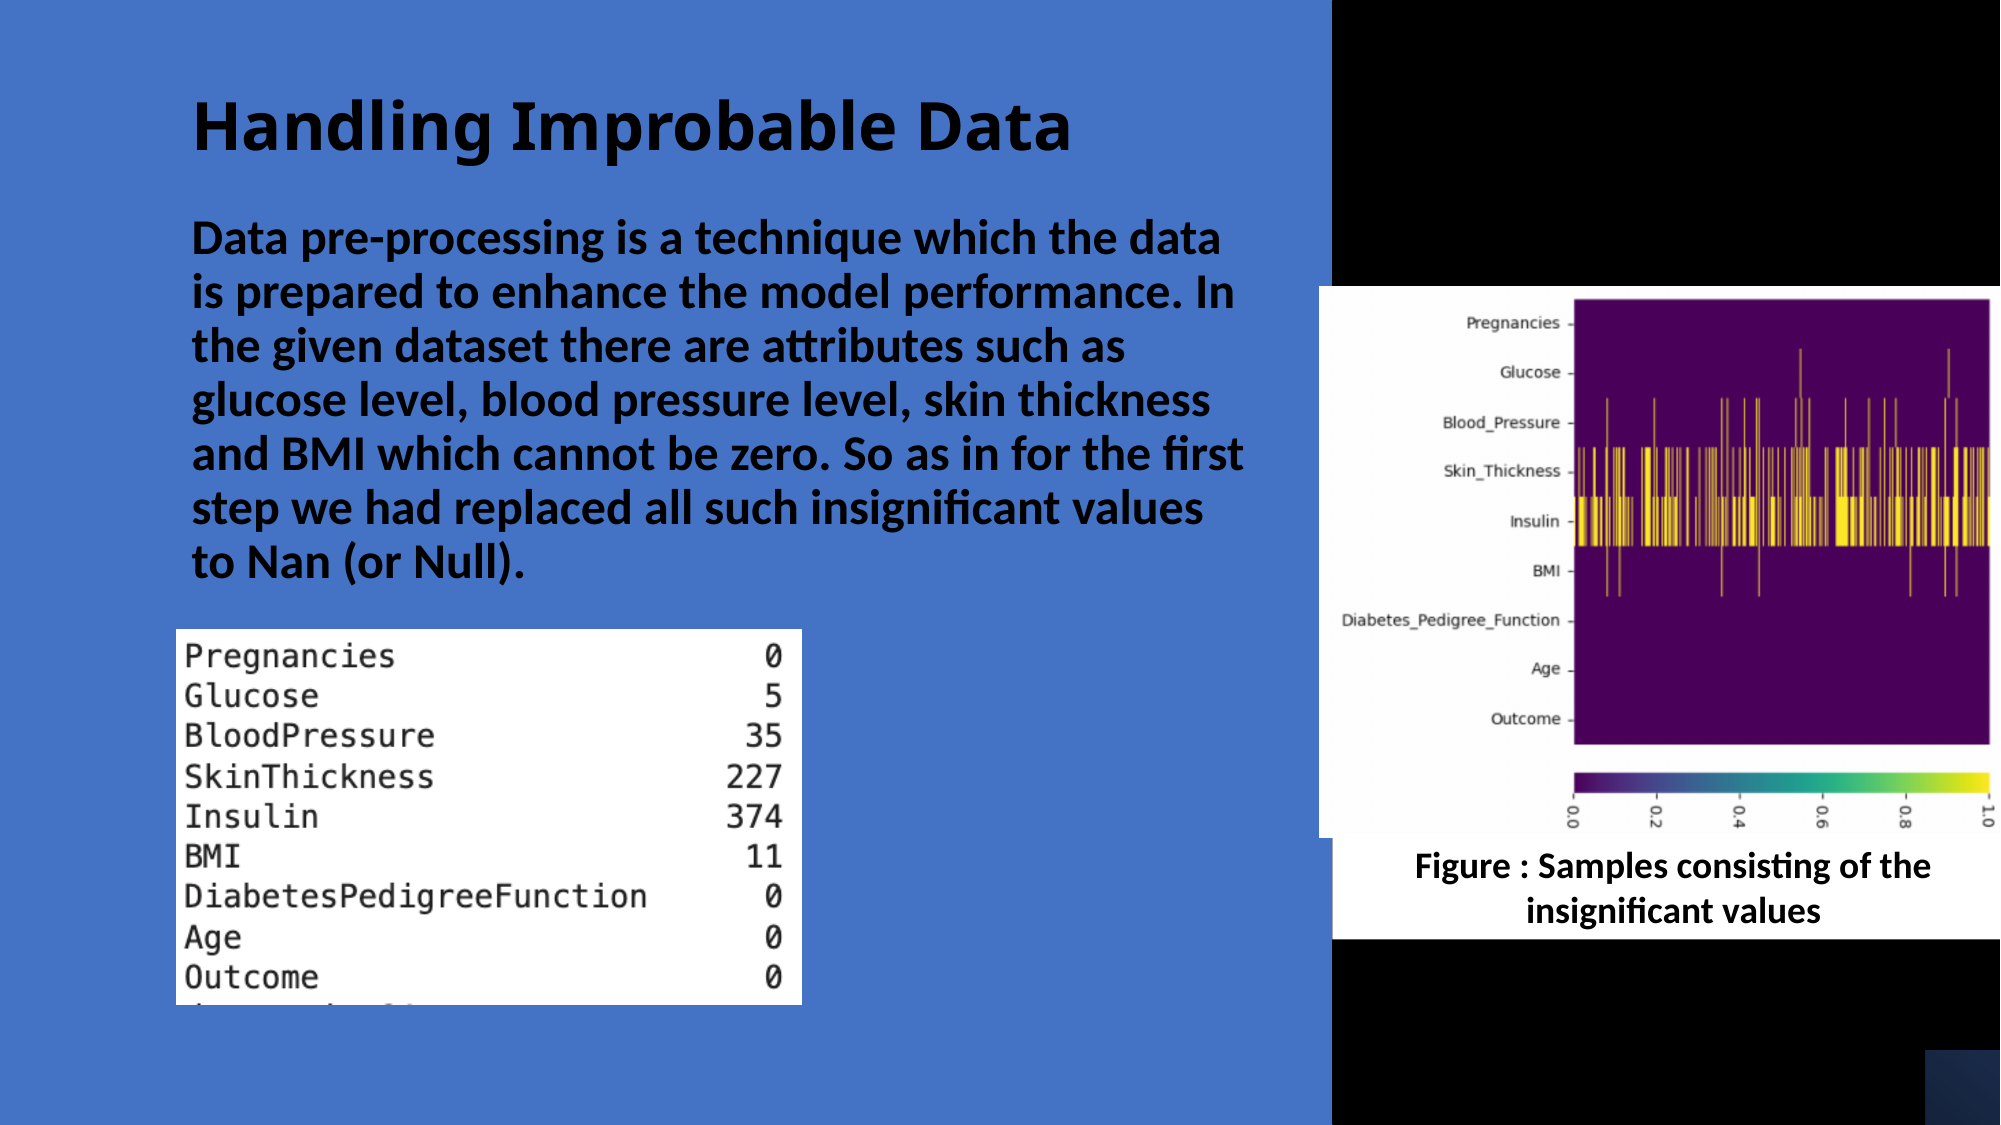

# Handling Improbable Data
Data pre-processing is a technique which the data is prepared to enhance the model performance. In the given dataset there are attributes such as glucose level, blood pressure level, skin thickness and BMI which cannot be zero. So as in for the first step we had replaced all such insignificant values to Nan (or Null).
Figure : Samples consisting of the insignificant values